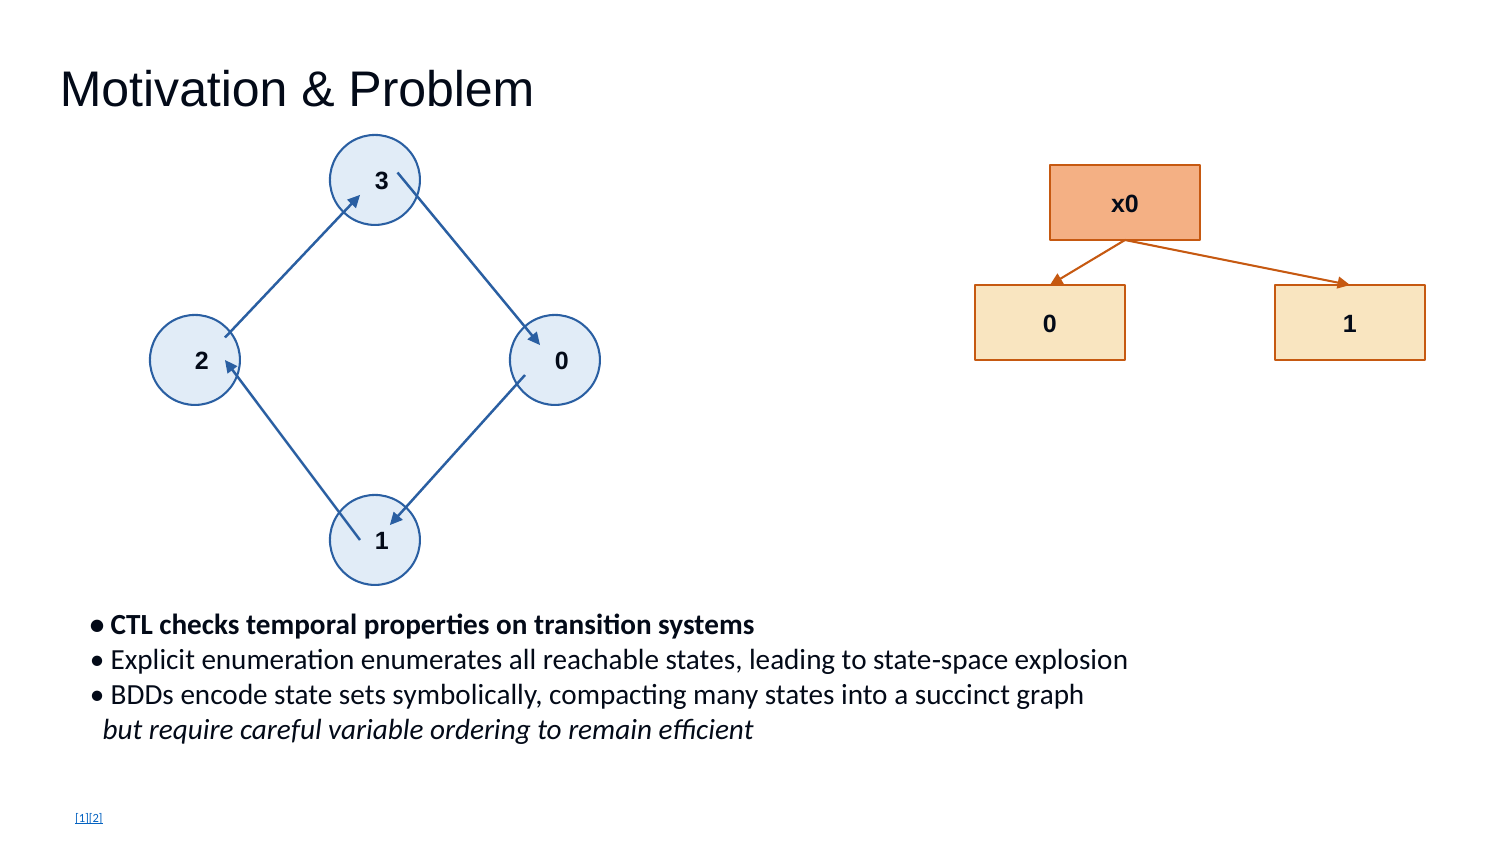

Motivation & Problem
3
x0
0
1
2
0
1
• CTL checks temporal properties on transition systems
• Explicit enumeration enumerates all reachable states, leading to state‑space explosion
• BDDs encode state sets symbolically, compacting many states into a succinct graph
 but require careful variable ordering to remain efficient
[1][2]